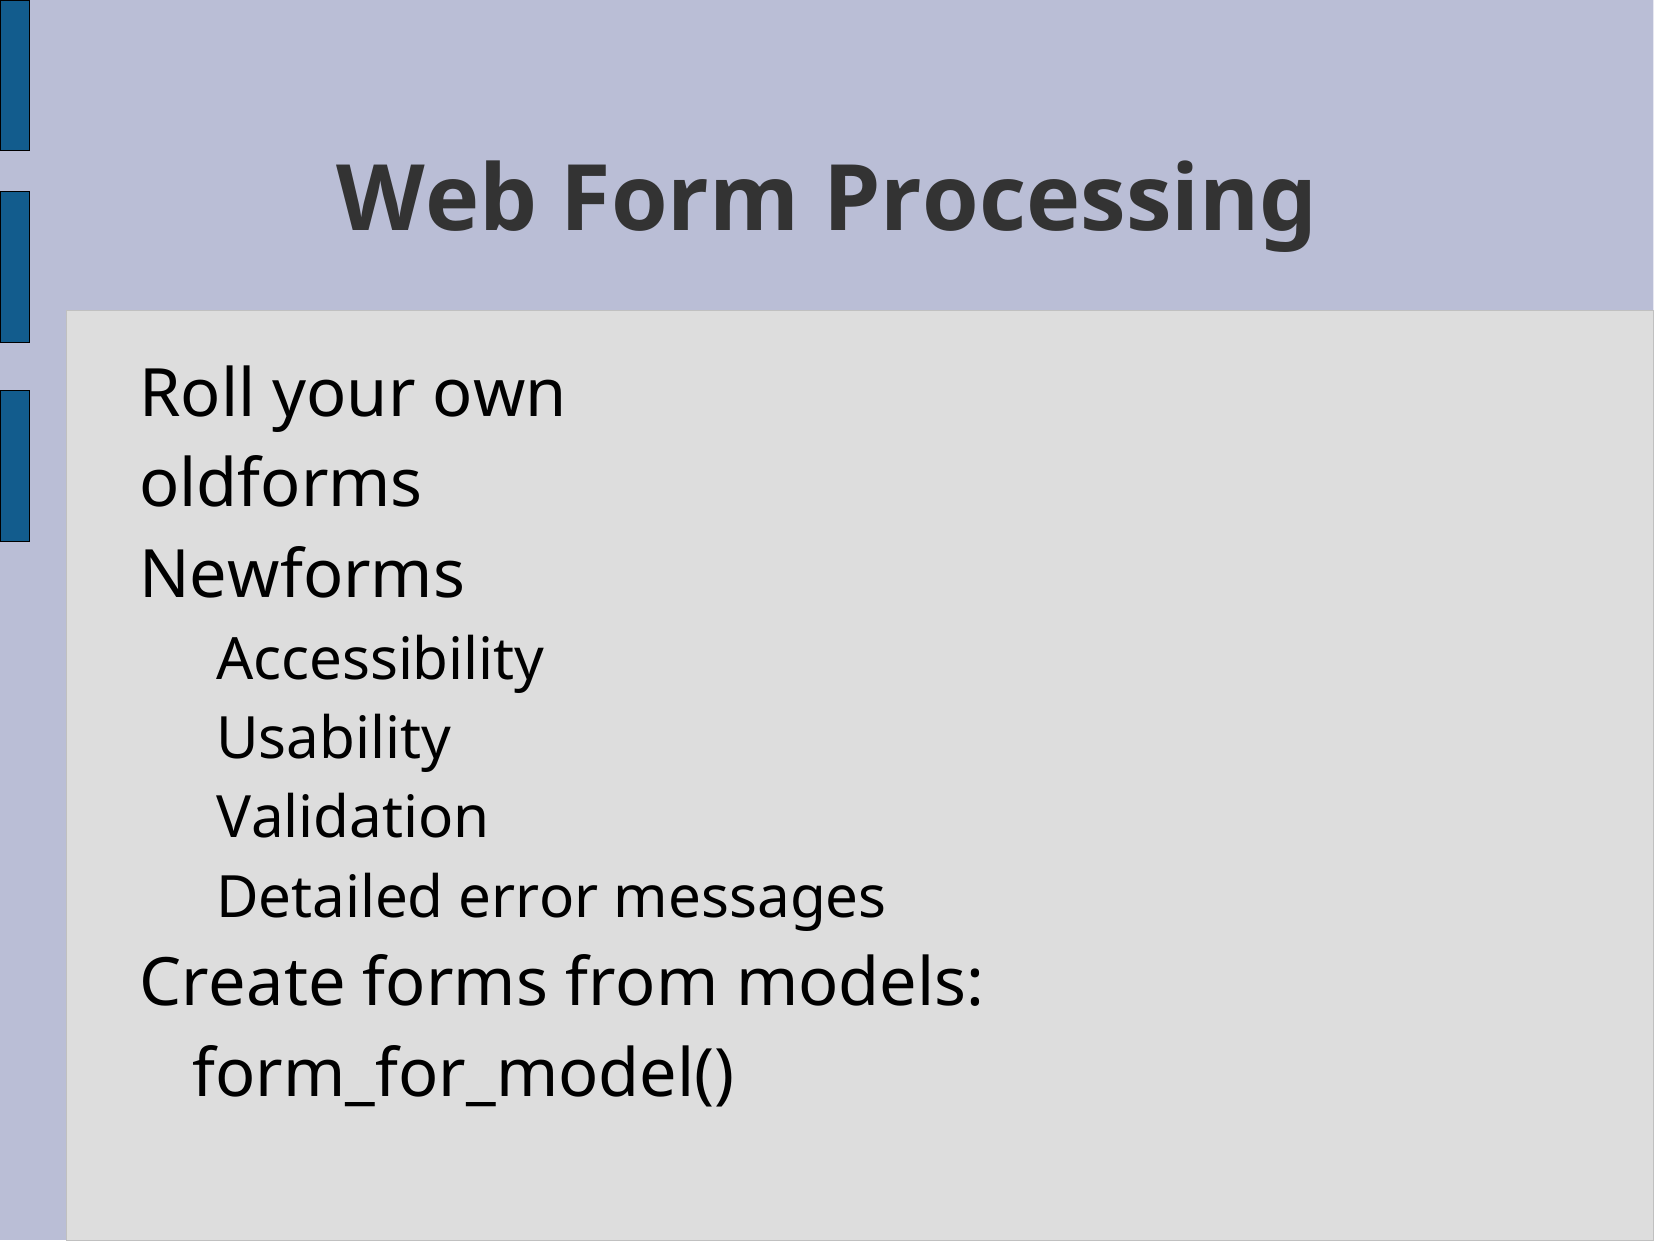

# Web Form Processing
Roll your own
oldforms
Newforms
Accessibility
Usability
Validation
Detailed error messages
Create forms from models: form_for_model()